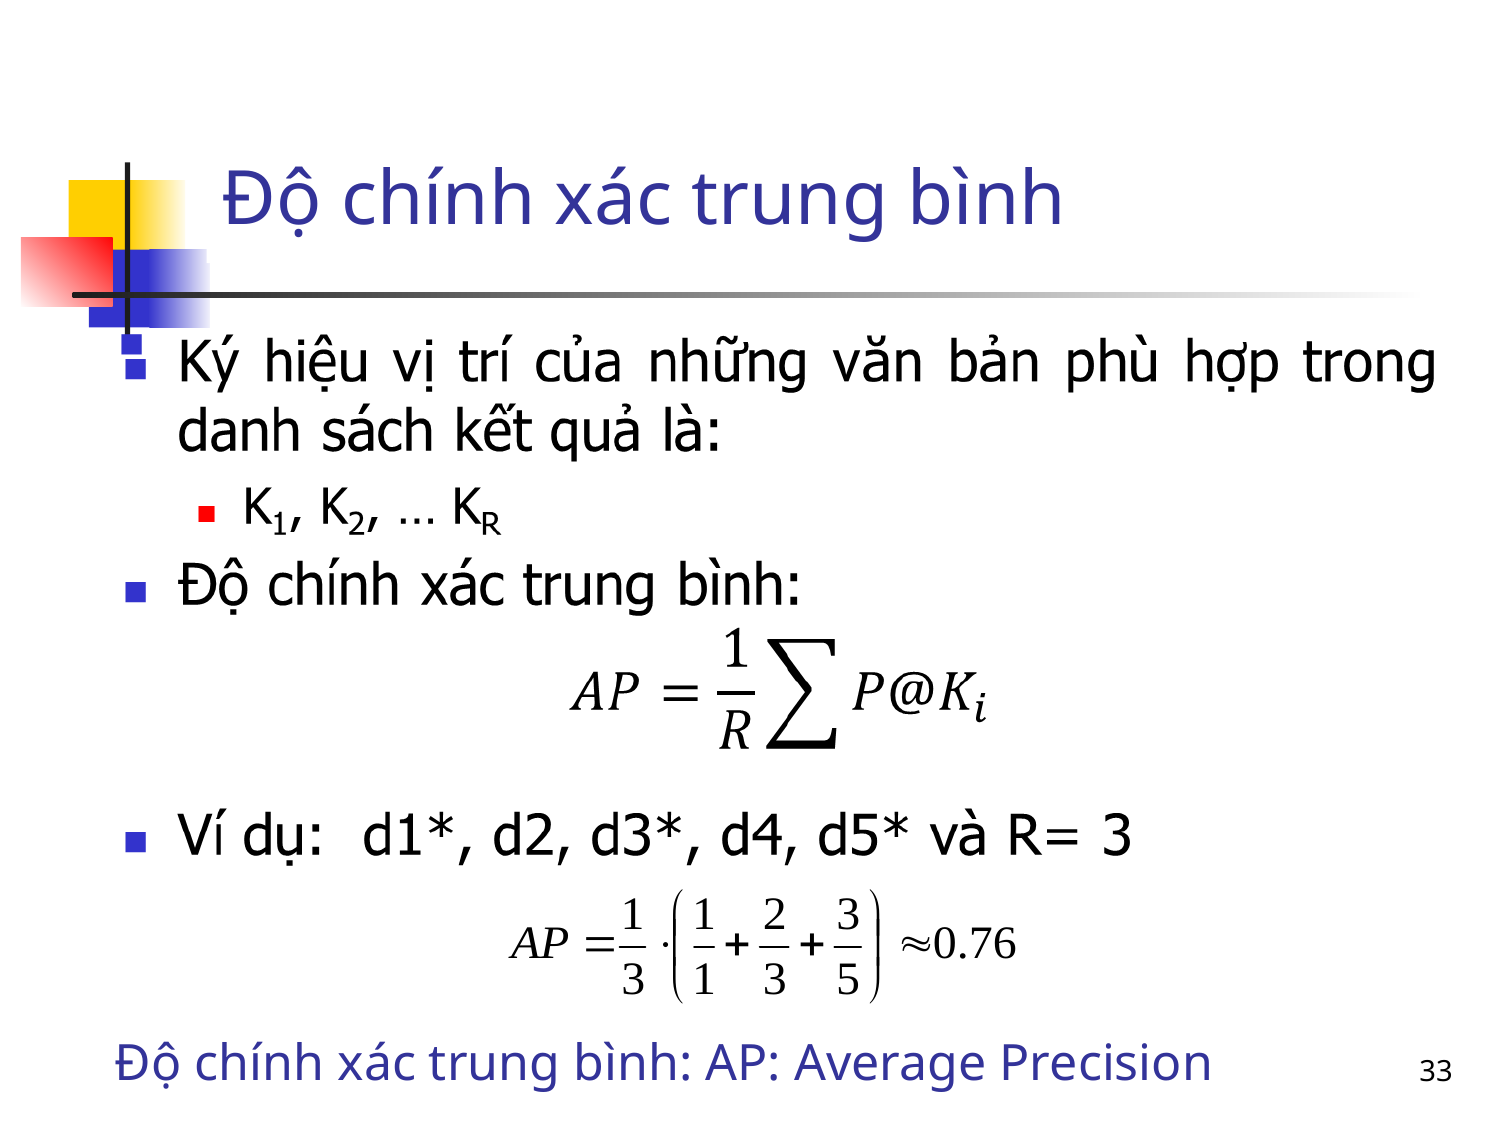

# Độ chính xác trung bình
Độ chính xác trung bình: AP: Average Precision